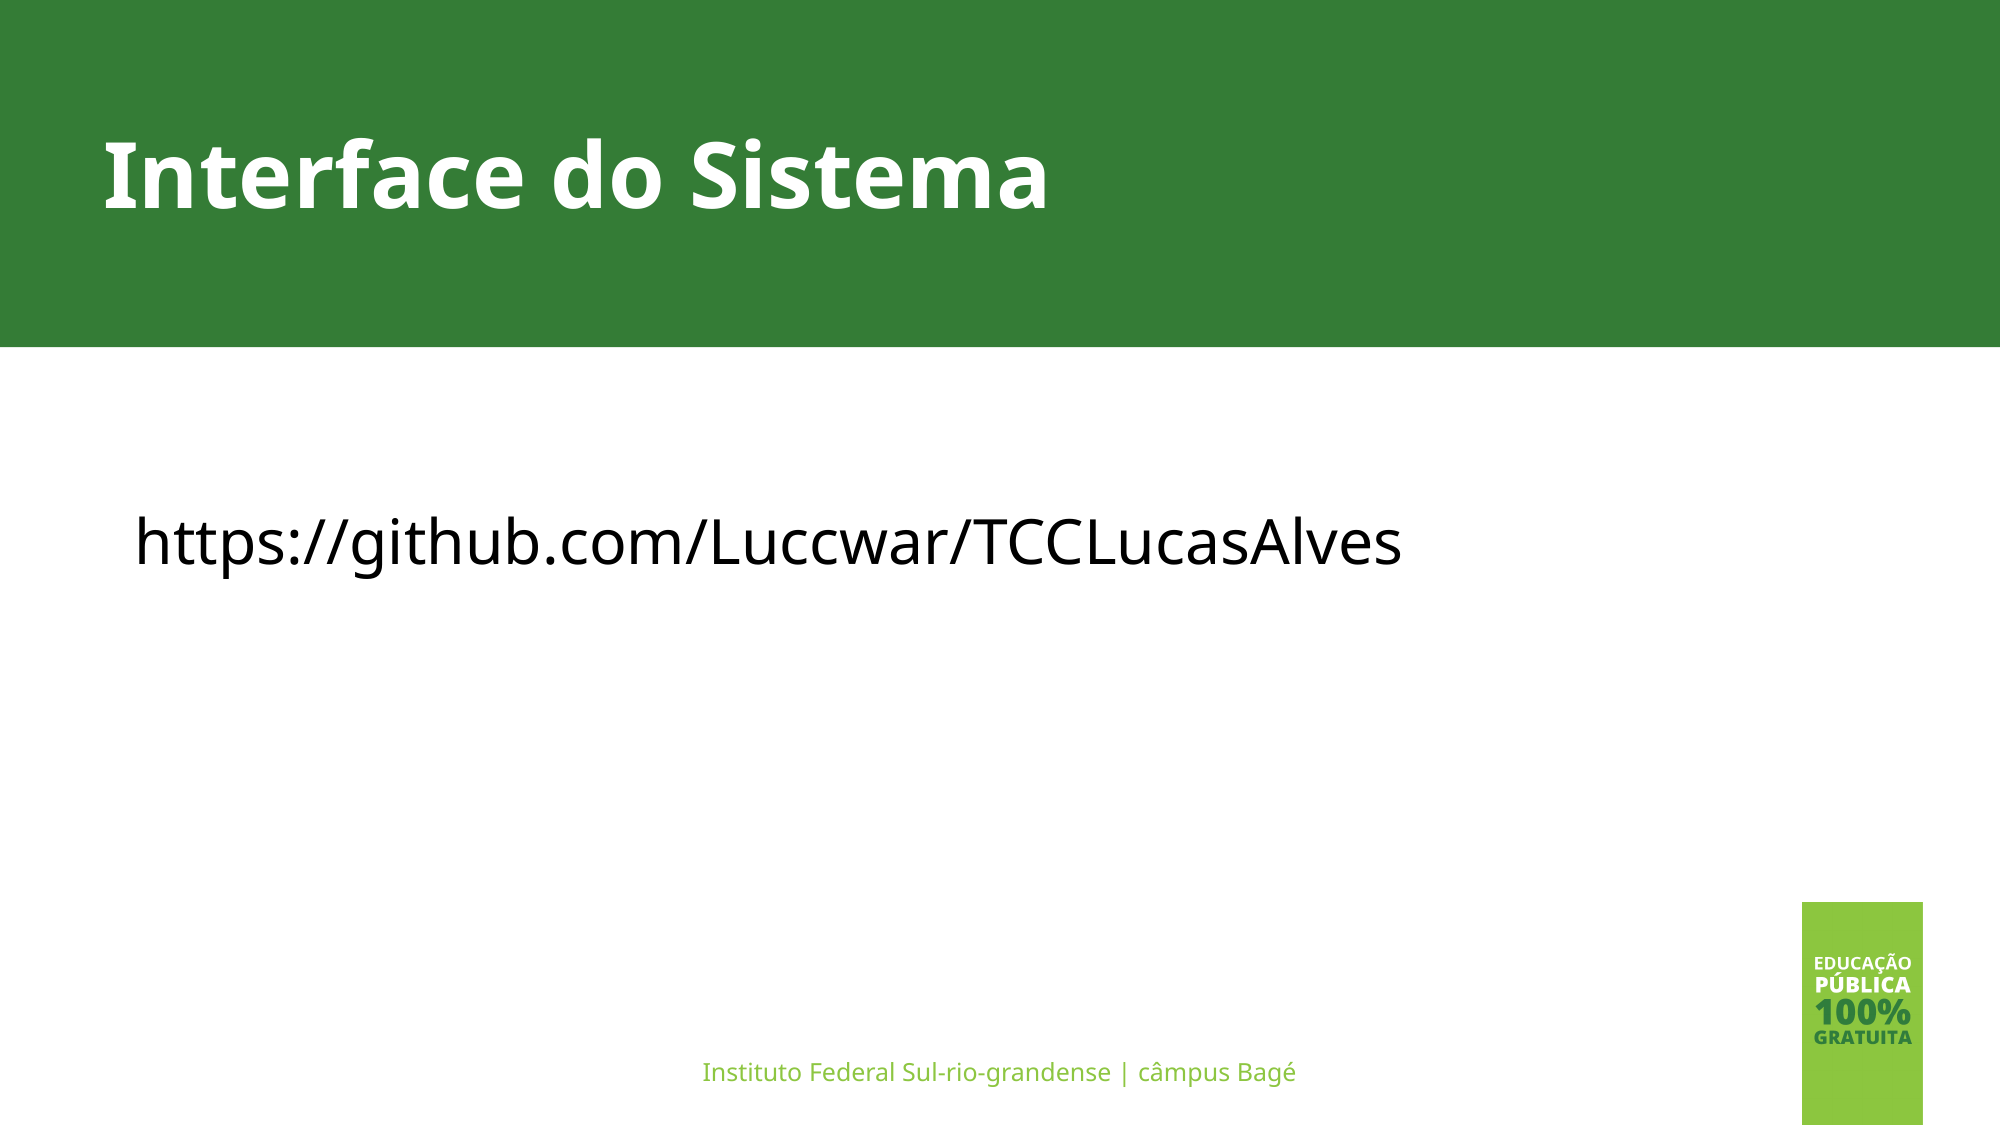

Interface do Sistema
https://github.com/Luccwar/TCCLucasAlves
Instituto Federal Sul-rio-grandense | câmpus Bagé